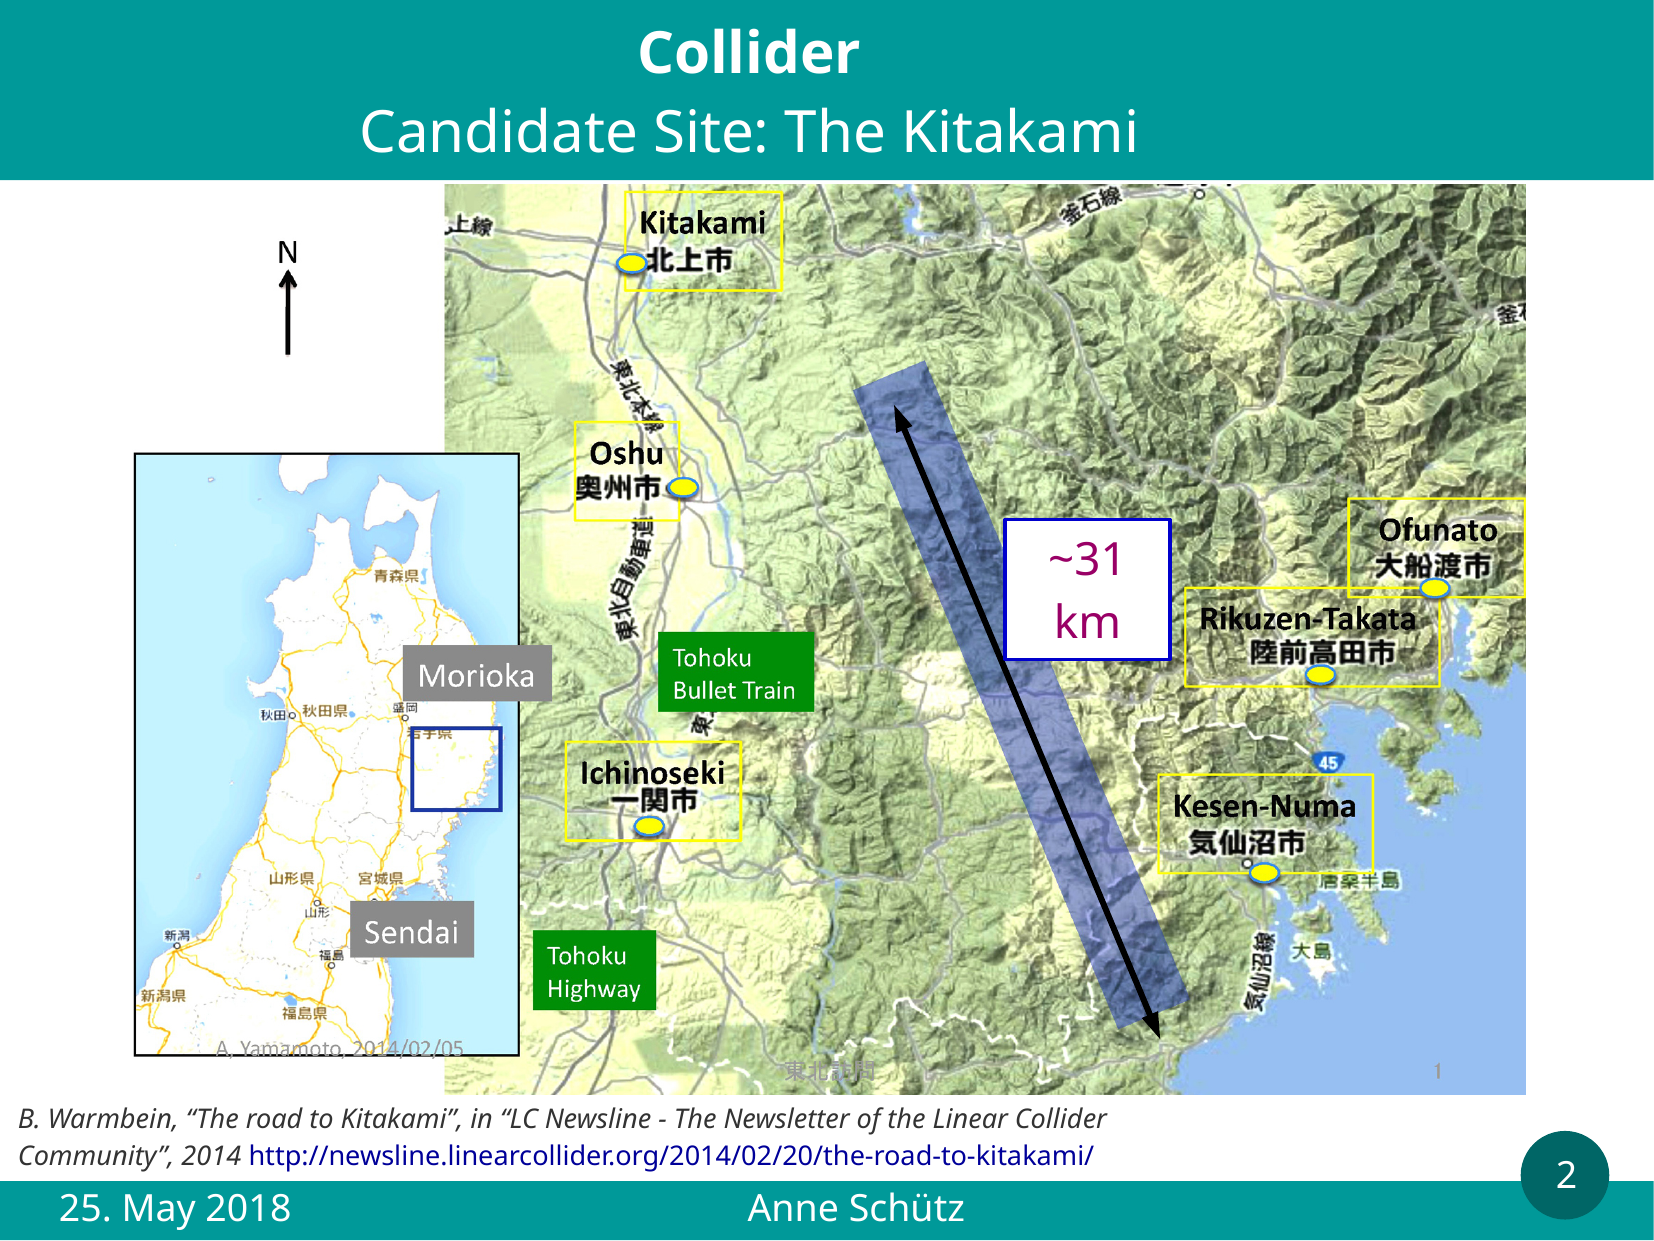

# The International Linear Collider Candidate Site: The Kitakami Mountains
~31 km
B. Warmbein, “The road to Kitakami”, in “LC Newsline - The Newsletter of the Linear Collider Community”, 2014 http://newsline.linearcollider.org/2014/02/20/the-road-to-kitakami/